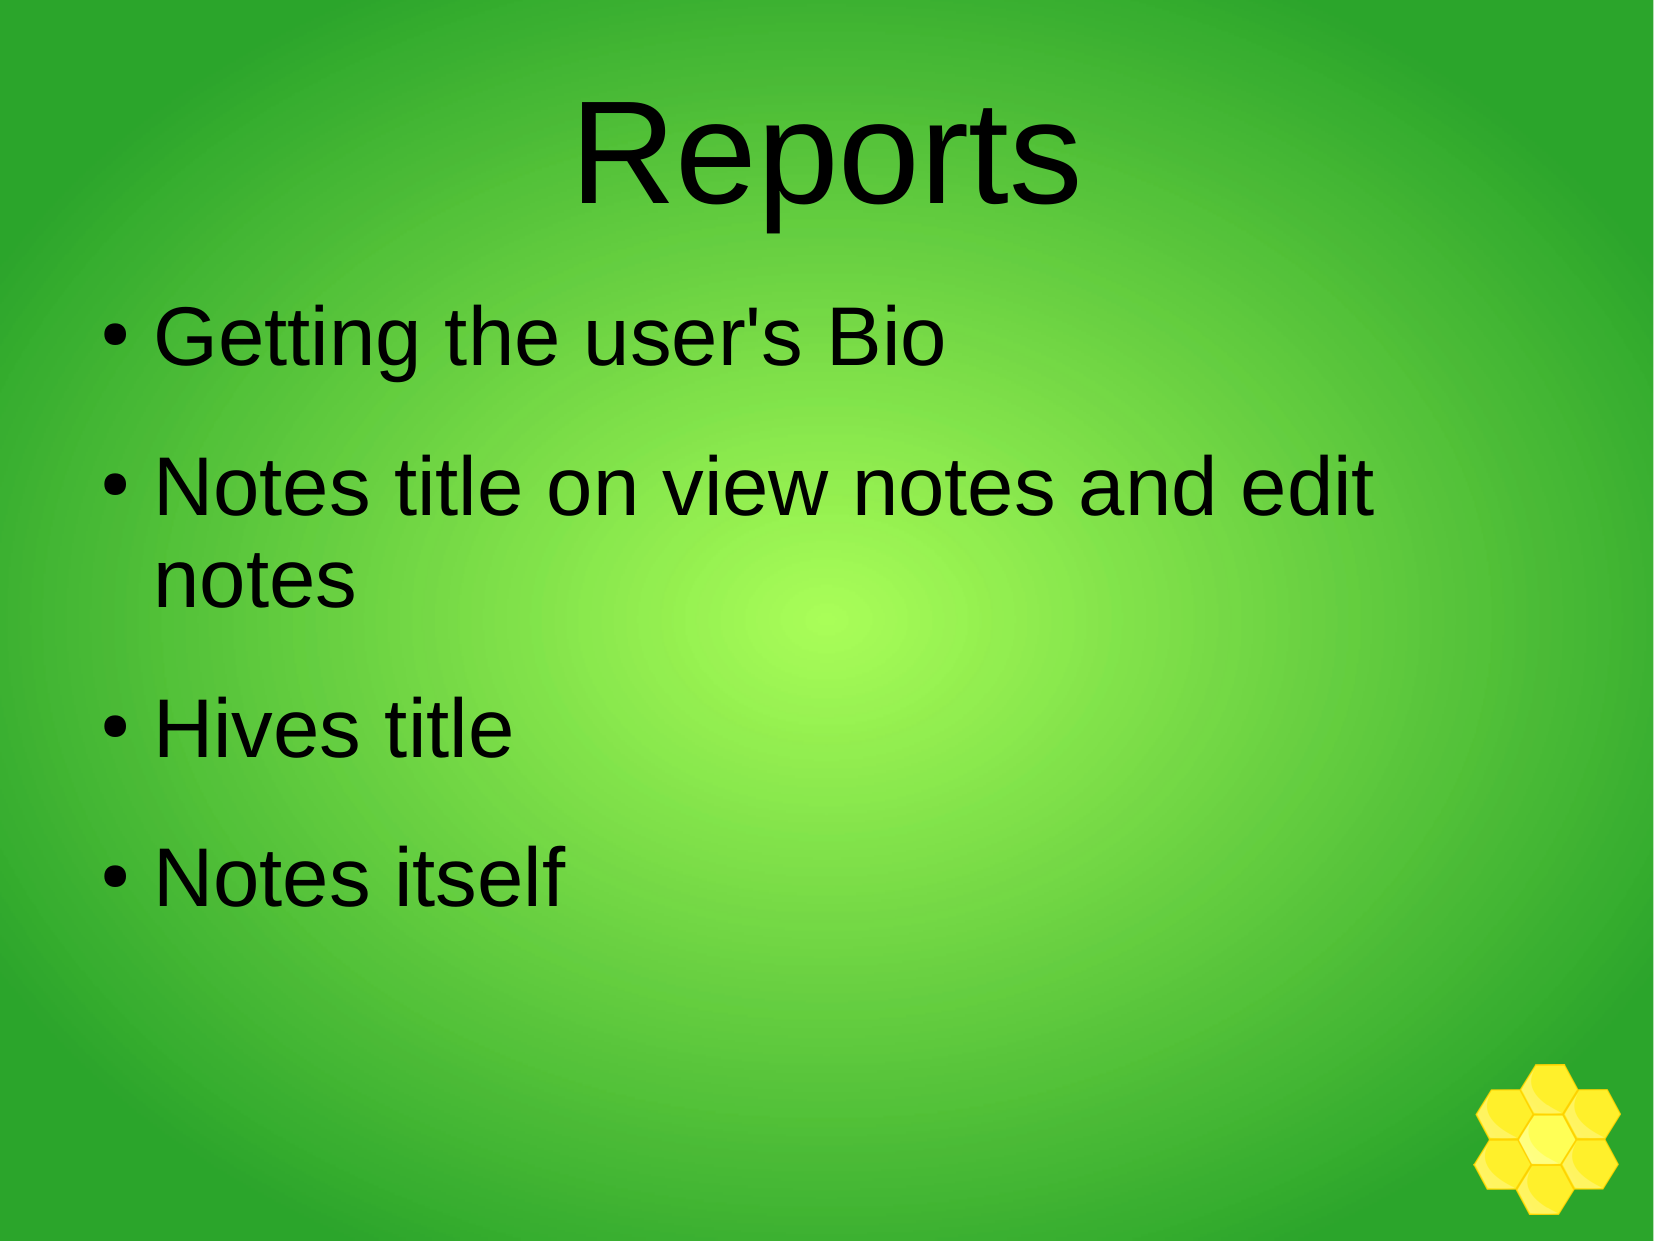

# Reports
Getting the user's Bio
Notes title on view notes and edit notes
Hives title
Notes itself